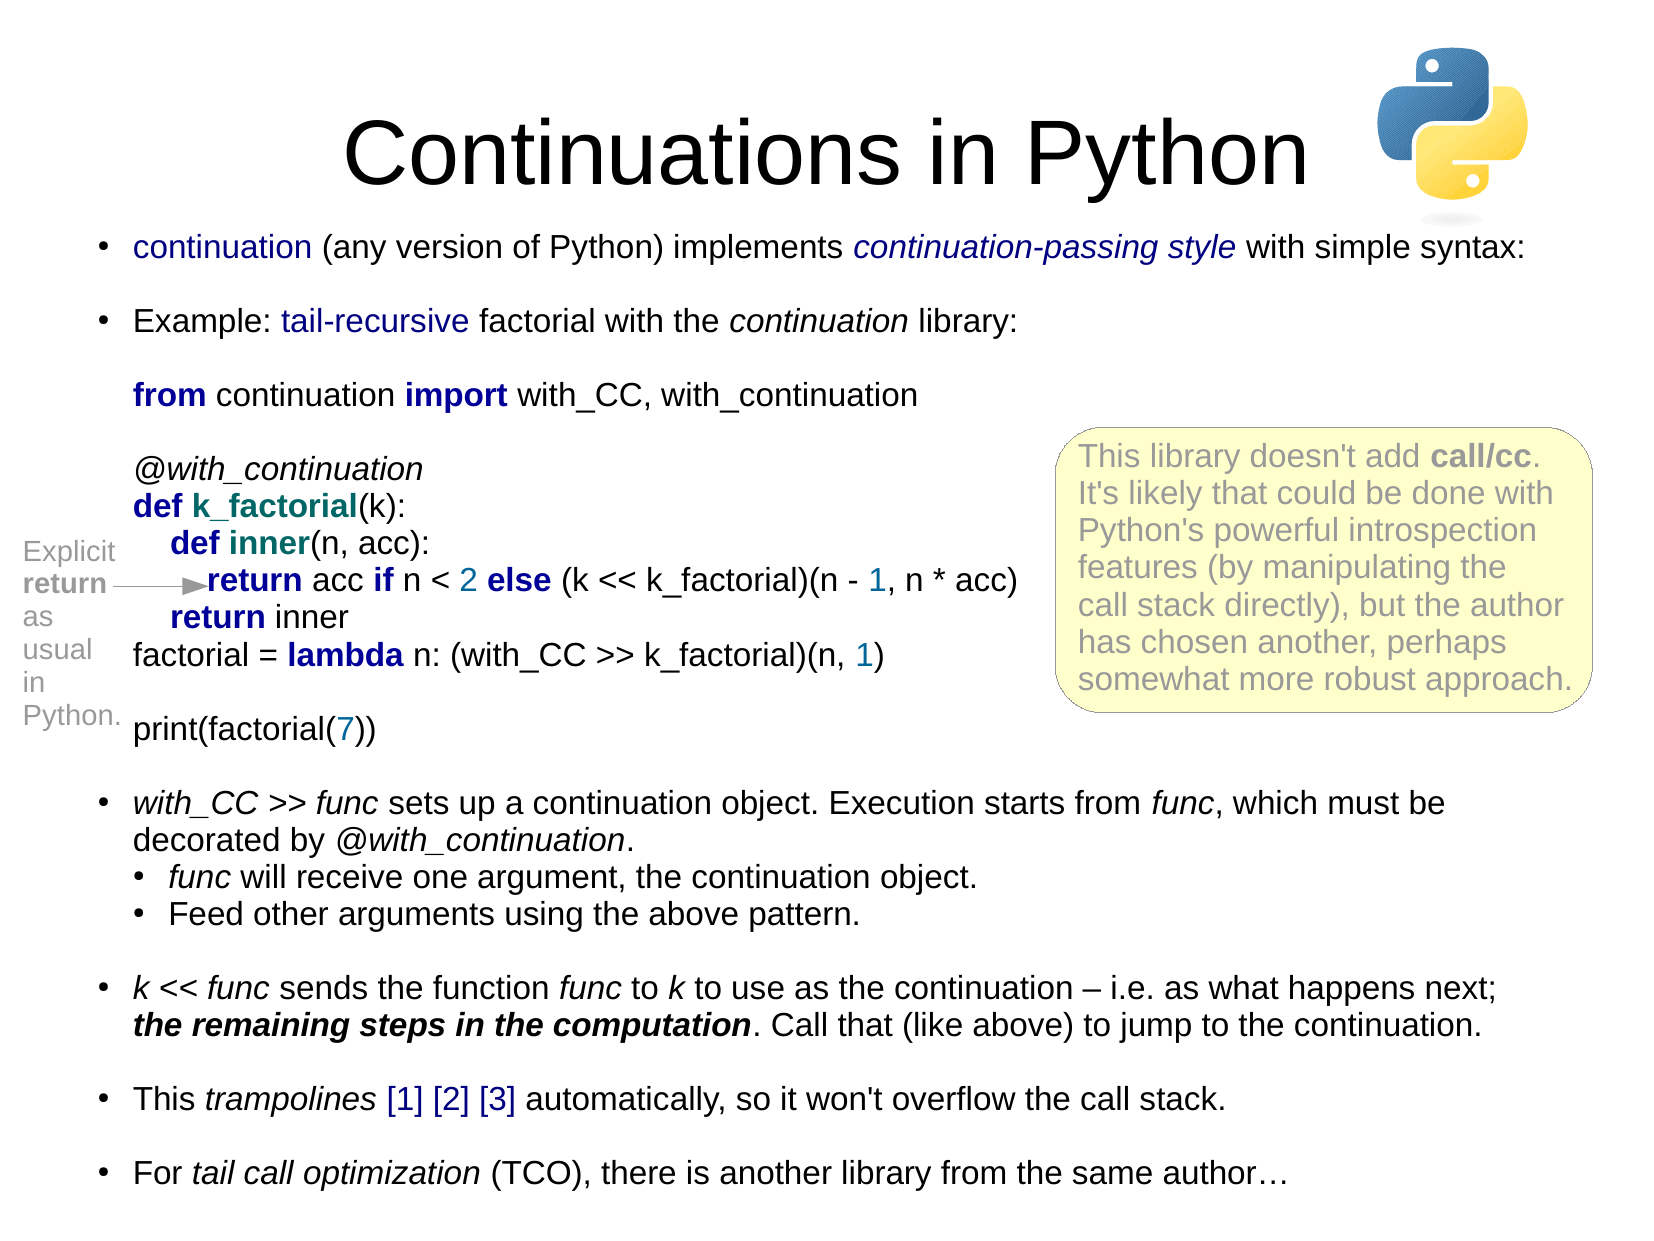

# Continuations in Python
continuation (any version of Python) implements continuation-passing style with simple syntax:
Example: tail-recursive factorial with the continuation library:
from continuation import with_CC, with_continuation
@with_continuation
def k_factorial(k):
 def inner(n, acc):
 return acc if n < 2 else (k << k_factorial)(n - 1, n * acc)
 return inner
factorial = lambda n: (with_CC >> k_factorial)(n, 1)
print(factorial(7))
with_CC >> func sets up a continuation object. Execution starts from func, which must be decorated by @with_continuation.
func will receive one argument, the continuation object.
Feed other arguments using the above pattern.
k << func sends the function func to k to use as the continuation – i.e. as what happens next;
the remaining steps in the computation. Call that (like above) to jump to the continuation.
This trampolines [1] [2] [3] automatically, so it won't overflow the call stack.
For tail call optimization (TCO), there is another library from the same author…
This library doesn't add call/cc.
It's likely that could be done with
Python's powerful introspection
features (by manipulating the
call stack directly), but the author
has chosen another, perhaps
somewhat more robust approach.
Explicit
return
as
usual
in
Python.